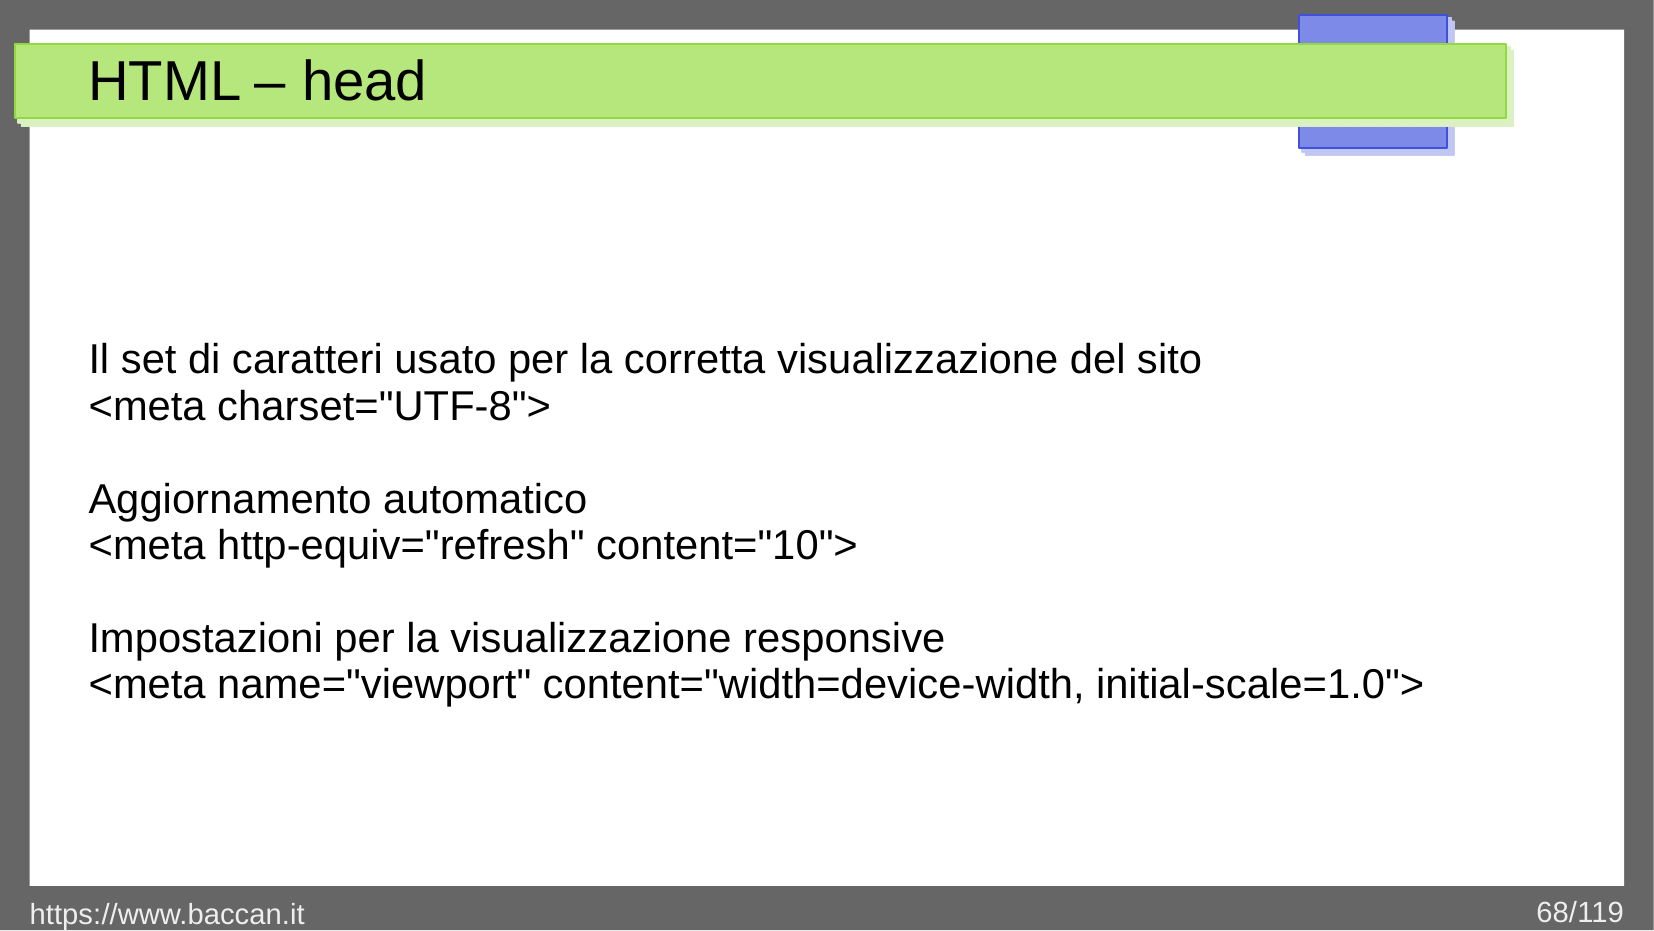

# HTML – head
Il set di caratteri usato per la corretta visualizzazione del sito
<meta charset="UTF-8">
Aggiornamento automatico
<meta http-equiv="refresh" content="10">
Impostazioni per la visualizzazione responsive
<meta name="viewport" content="width=device-width, initial-scale=1.0">
68
https://www.baccan.it